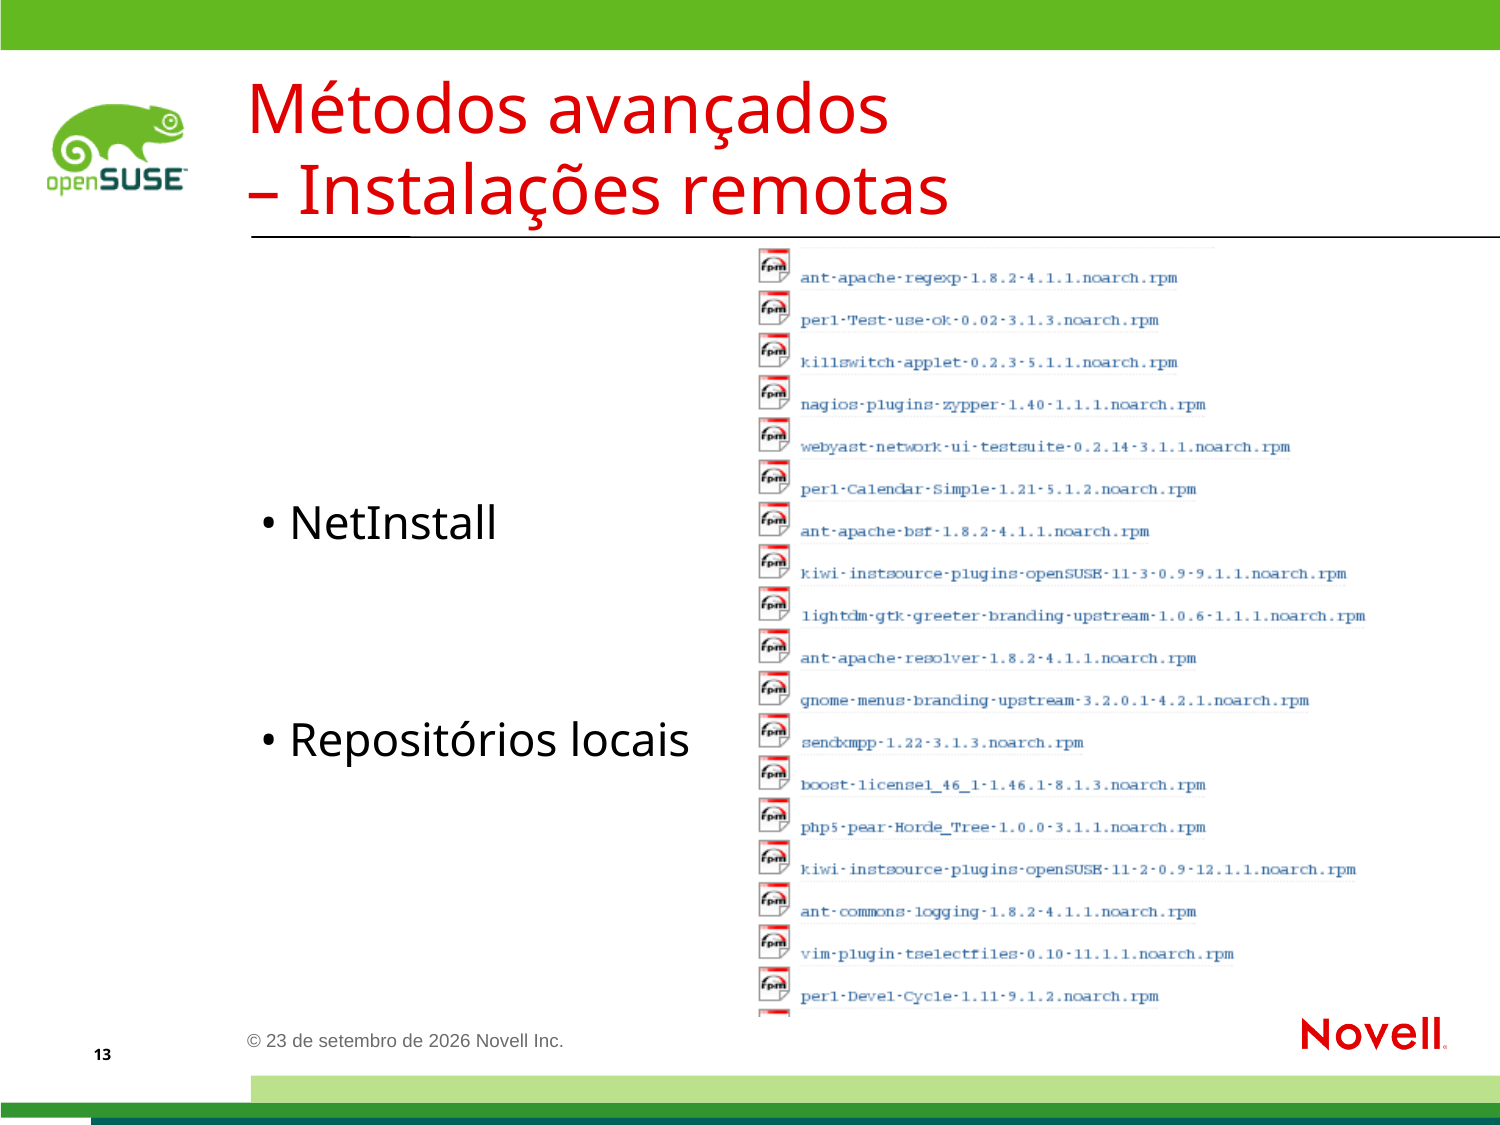

# Métodos avançados – Instalações remotas
 NetInstall
 Repositórios locais